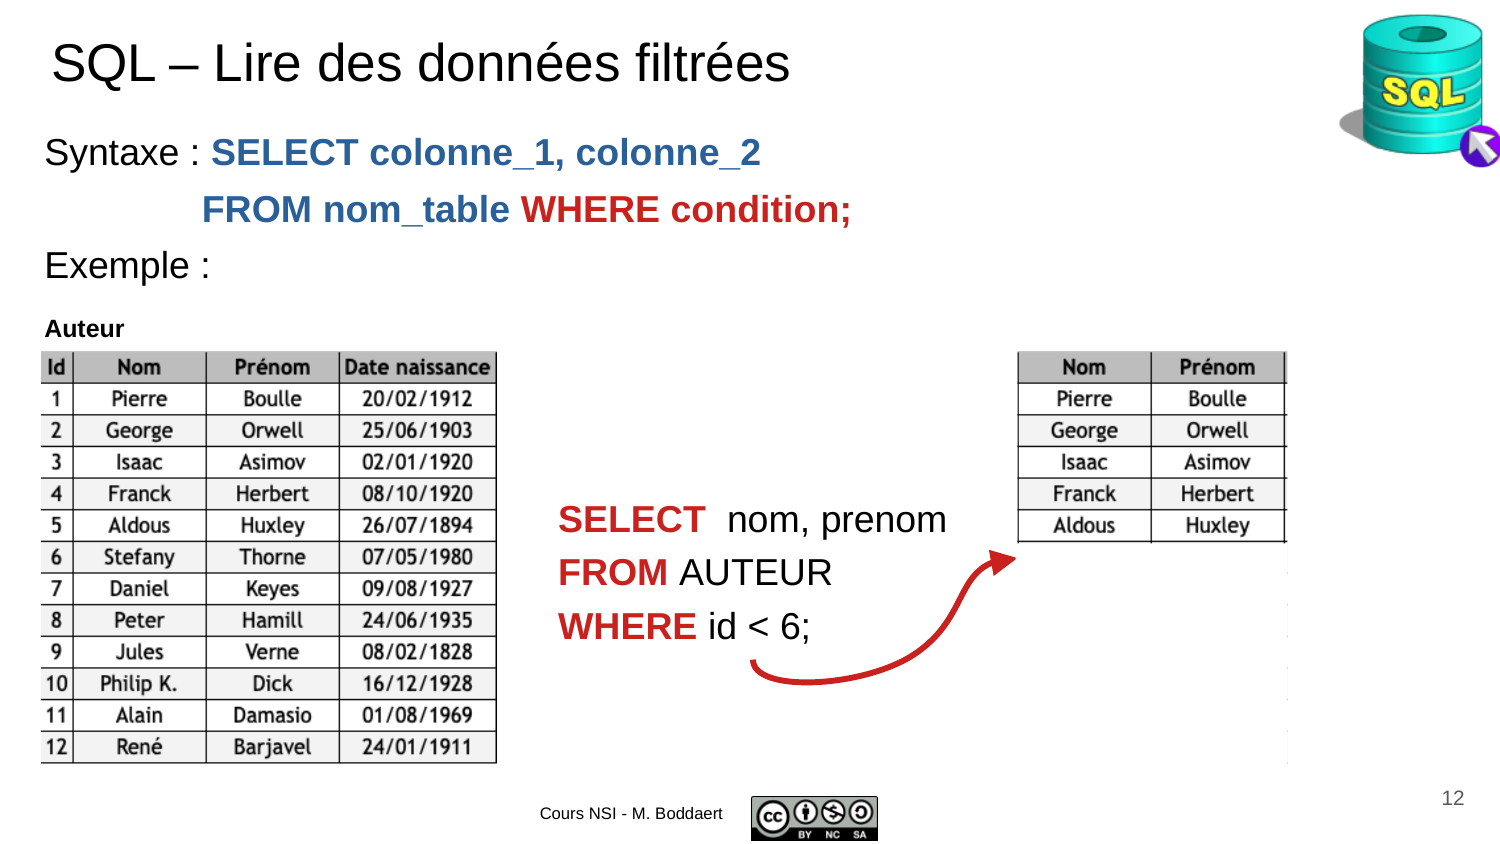

# SQL – Lire des données filtrées
Syntaxe : SELECT colonne_1, colonne_2
 FROM nom_table WHERE condition;
Exemple :
Auteur
SELECT nom, prenom
FROM AUTEUR
WHERE id < 6;